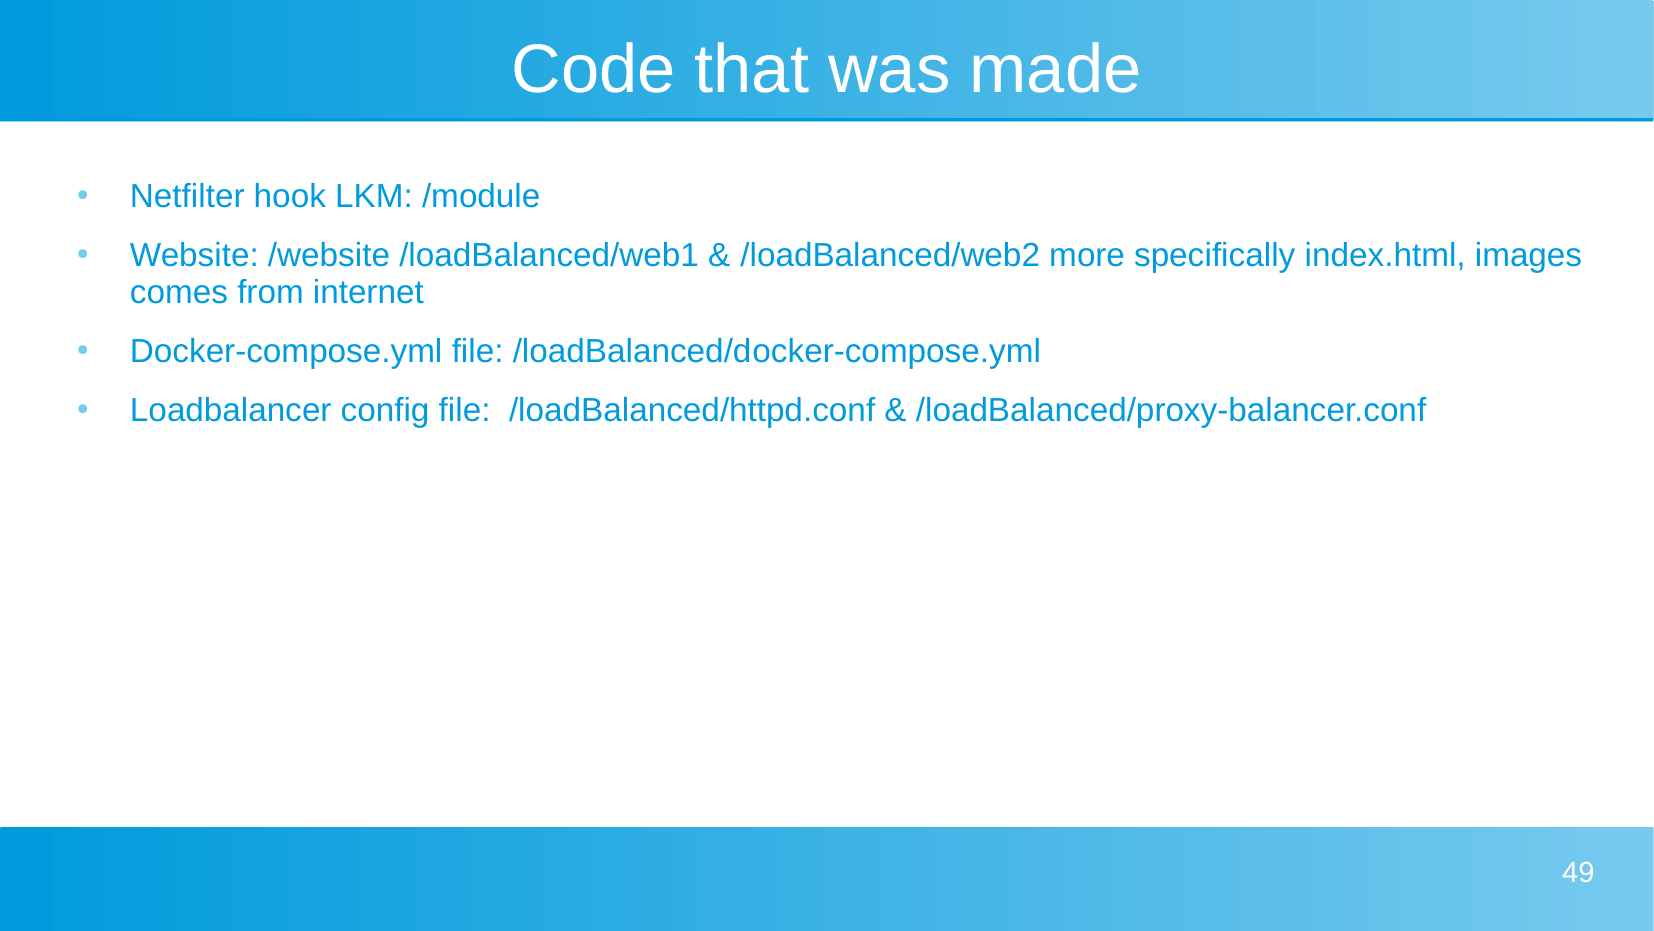

# Code that was made
Netfilter hook LKM: /module
Website: /website /loadBalanced/web1 & /loadBalanced/web2 more specifically index.html, images comes from internet
Docker-compose.yml file: /loadBalanced/docker-compose.yml
Loadbalancer config file: /loadBalanced/httpd.conf & /loadBalanced/proxy-balancer.conf
49